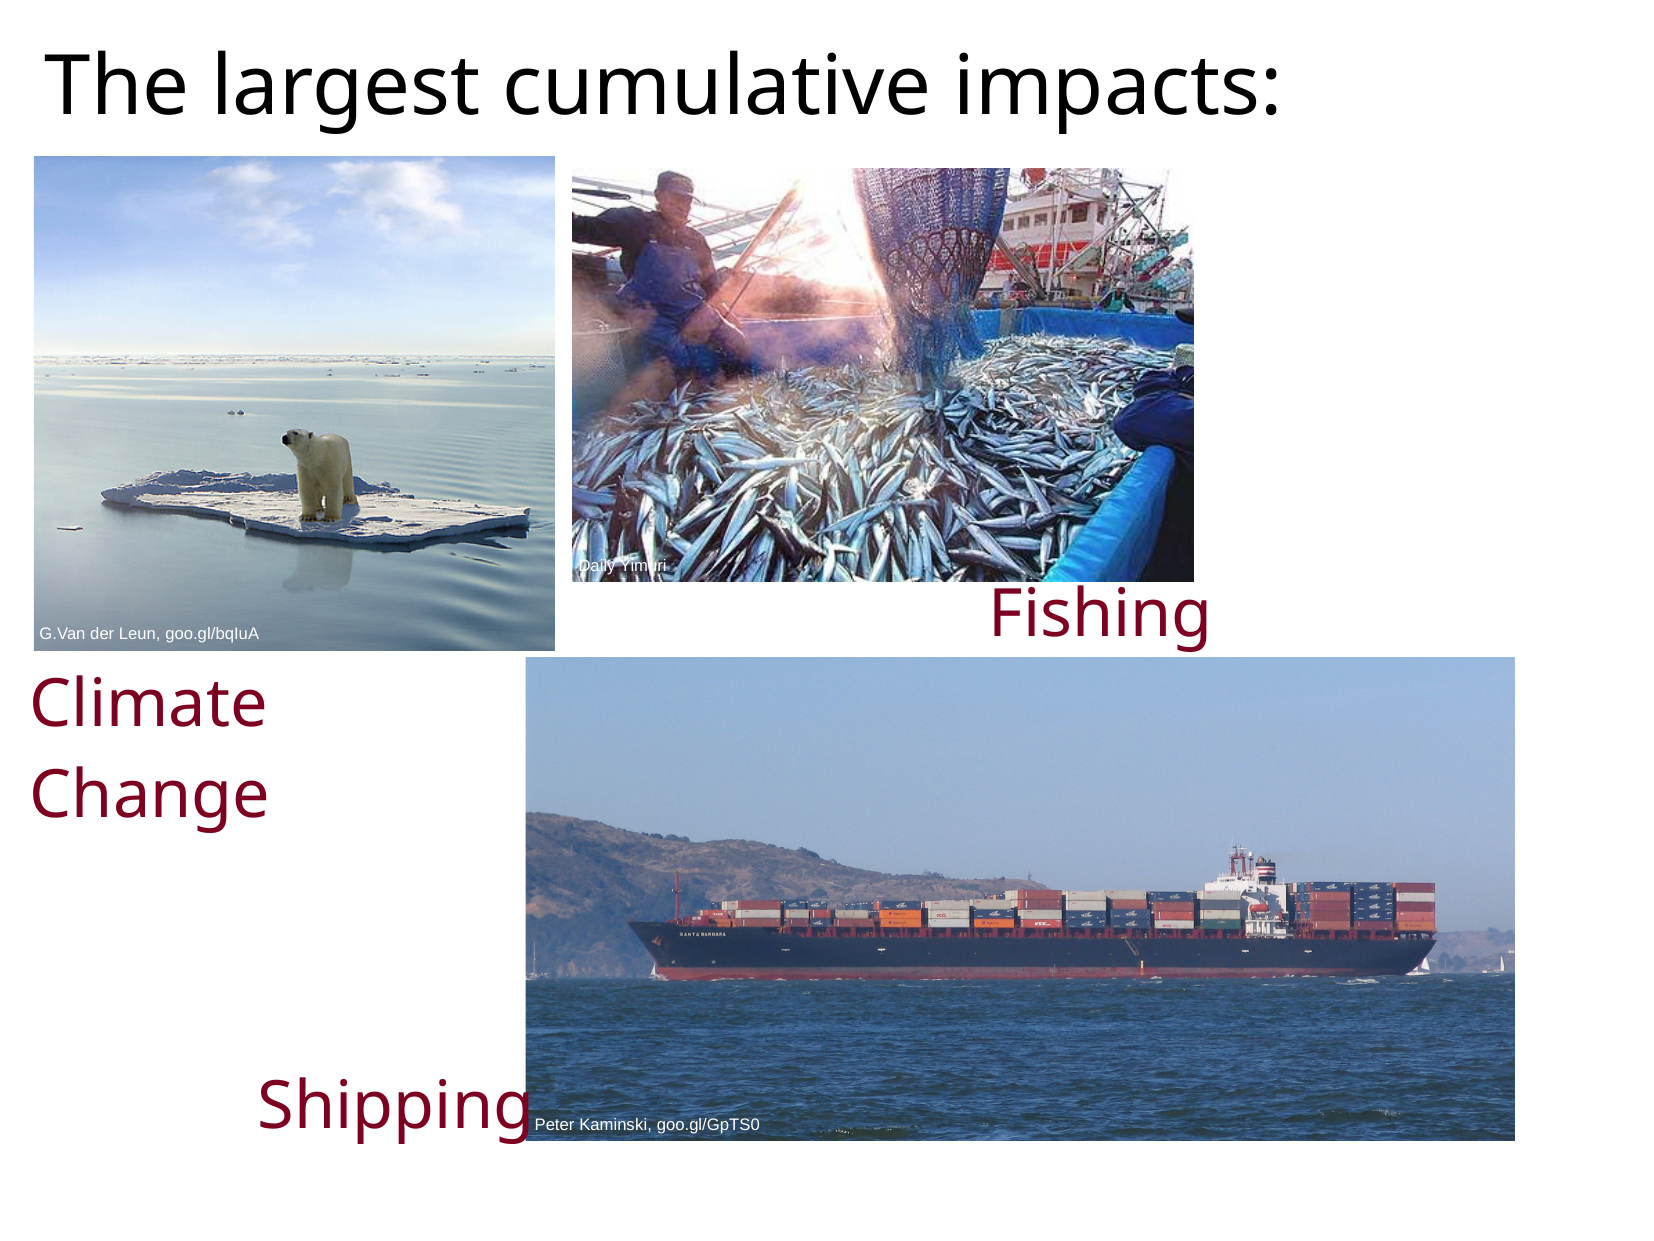

The largest cumulative impacts:
Daily Yimuri
Fishing
G.Van der Leun, goo.gl/bqIuA
Climate Change
Shipping
Peter Kaminski, goo.gl/GpTS0